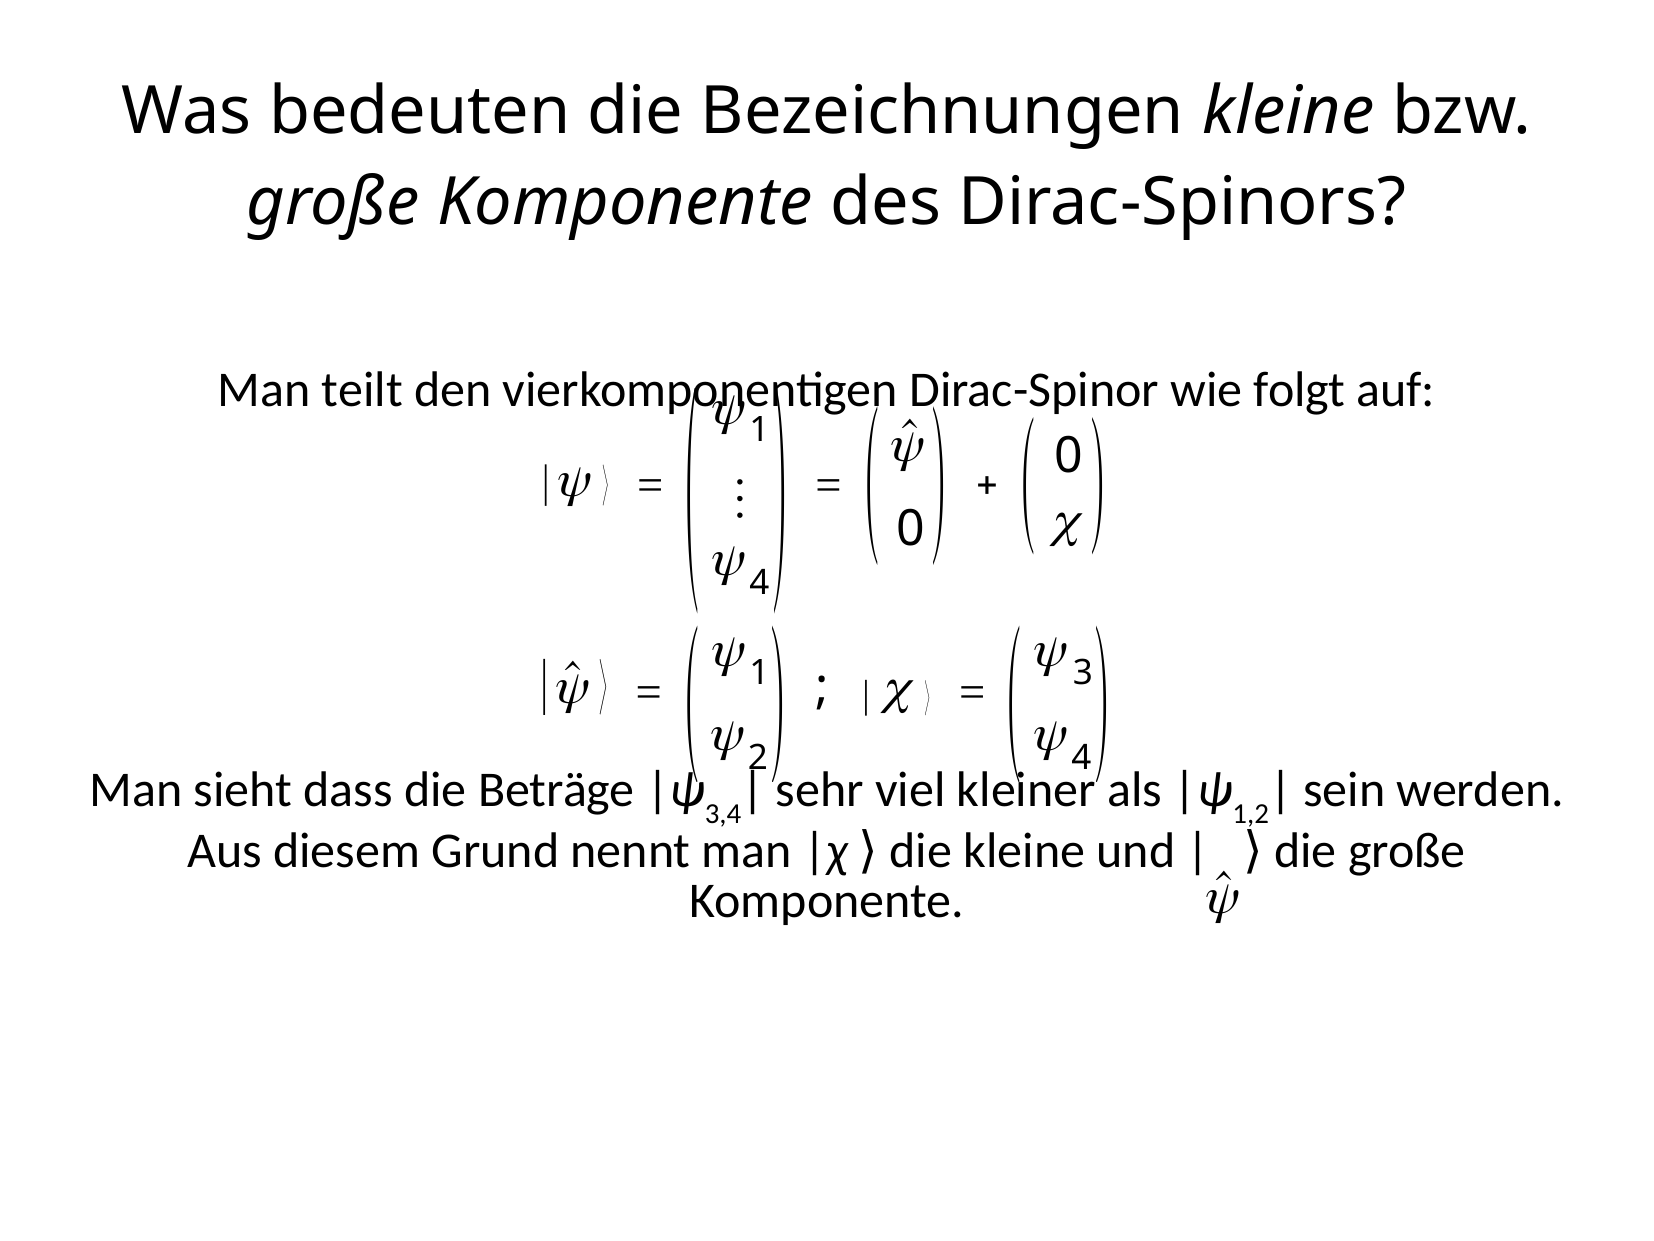

# Was bedeuten die Bezeichnungen kleine bzw. große Komponente des Dirac-Spinors?
Man teilt den vierkomponentigen Dirac-Spinor wie folgt auf:
Man sieht dass die Beträge |ψ3,4| sehr viel kleiner als |ψ1,2| sein werden. Aus diesem Grund nennt man |χ ⟩ die kleine und | ⟩ die große Komponente.